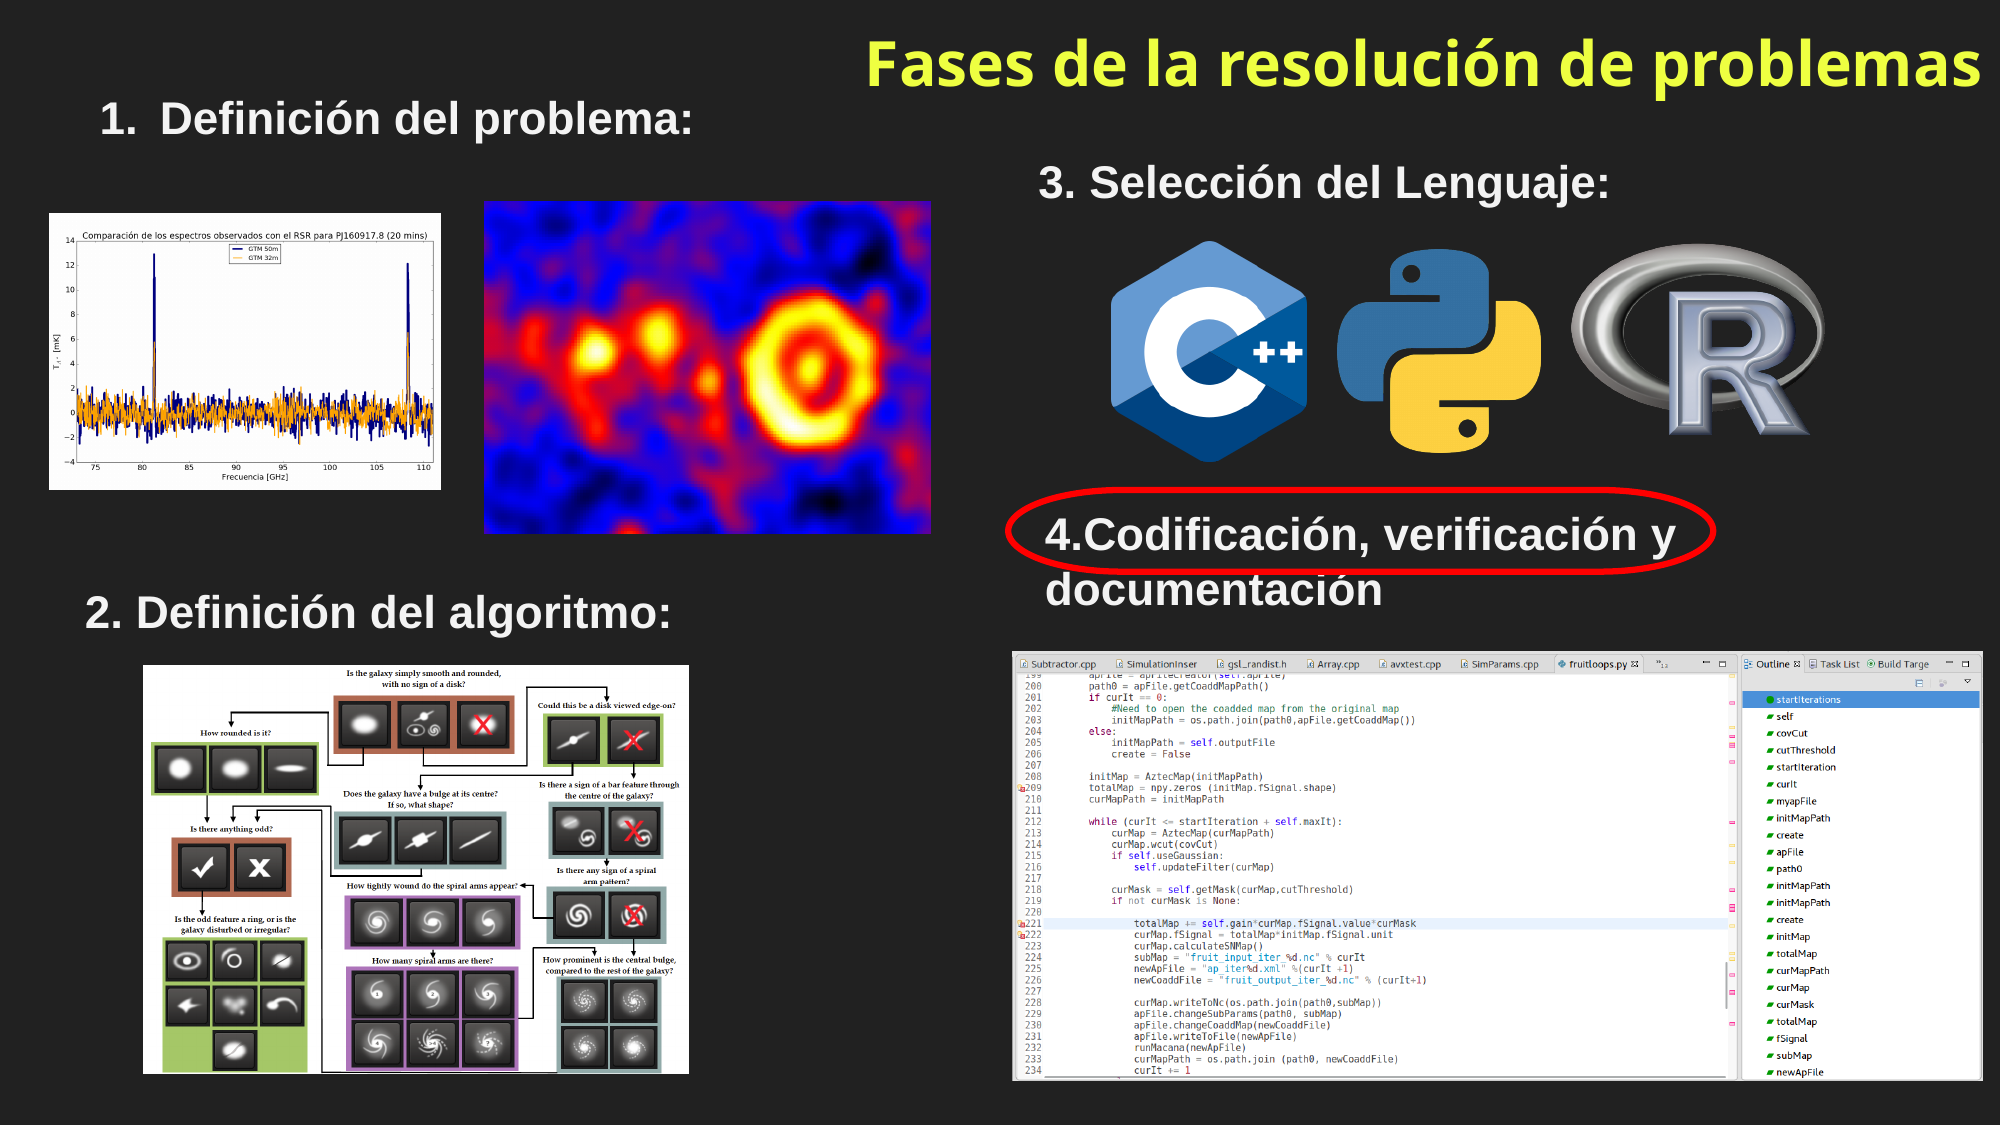

# Fases de la resolución de problemas
Definición del problema:
2. Definición del algoritmo:
3. Selección del Lenguaje:
4.Codificación, verificación y documentación